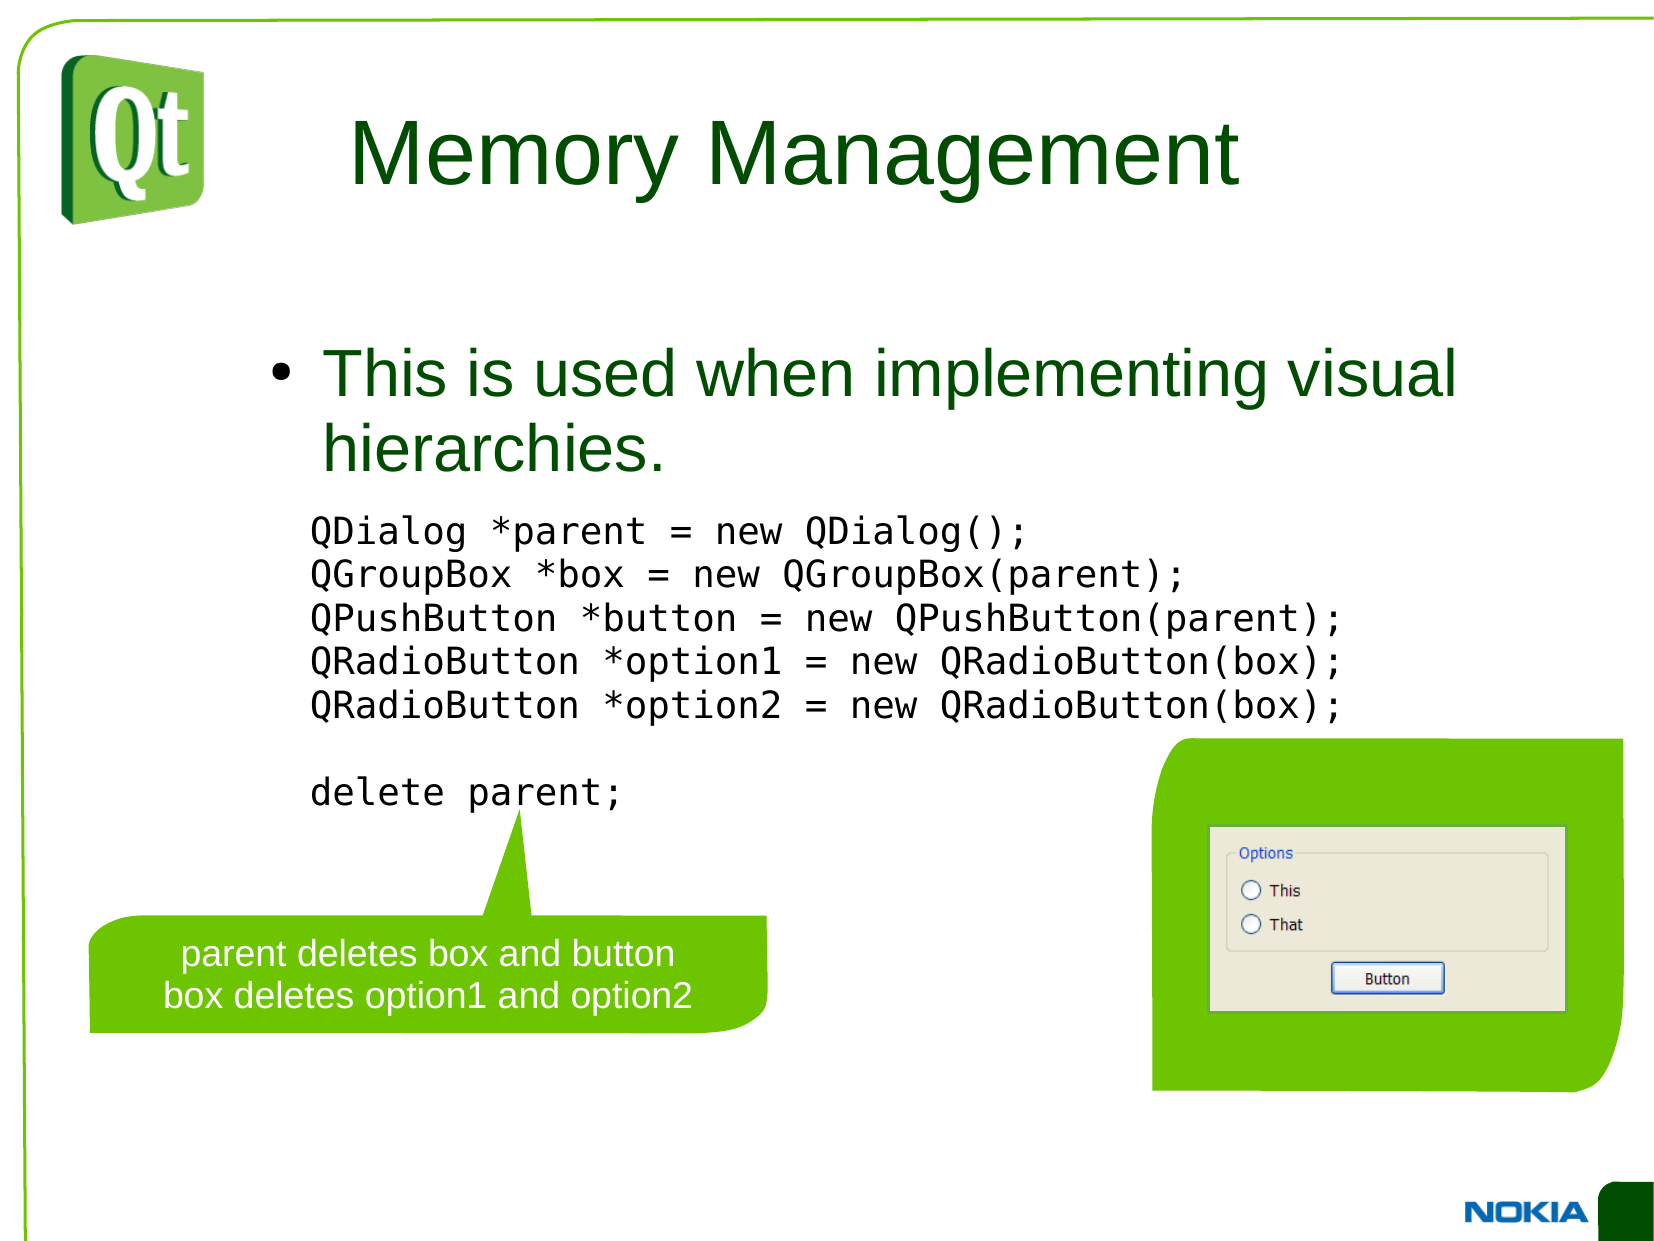

# Memory Management
This is used when implementing visual hierarchies.
QDialog *parent = new QDialog();
QGroupBox *box = new QGroupBox(parent);
QPushButton *button = new QPushButton(parent);
QRadioButton *option1 = new QRadioButton(box);
QRadioButton *option2 = new QRadioButton(box);
delete parent;
parent deletes box and button
box deletes option1 and option2